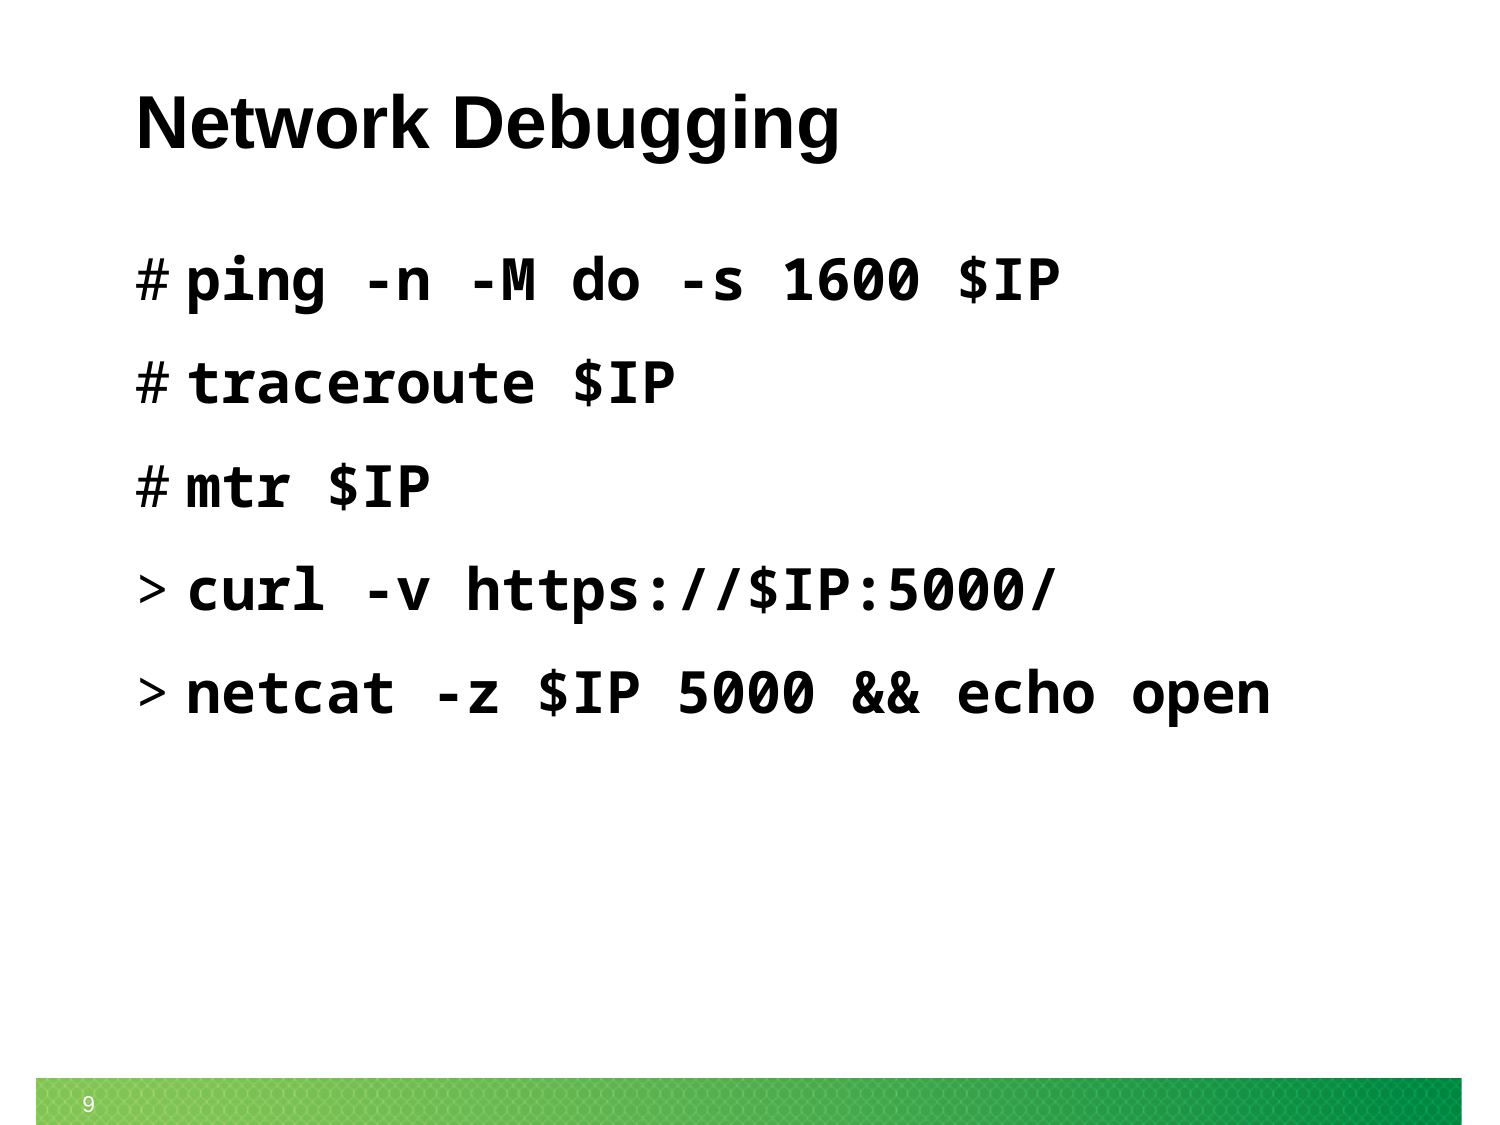

# Network Debugging
# ping -n -M do -s 1600 $IP
# traceroute $IP
# mtr $IP
> curl -v https://$IP:5000/
> netcat -z $IP 5000 && echo open